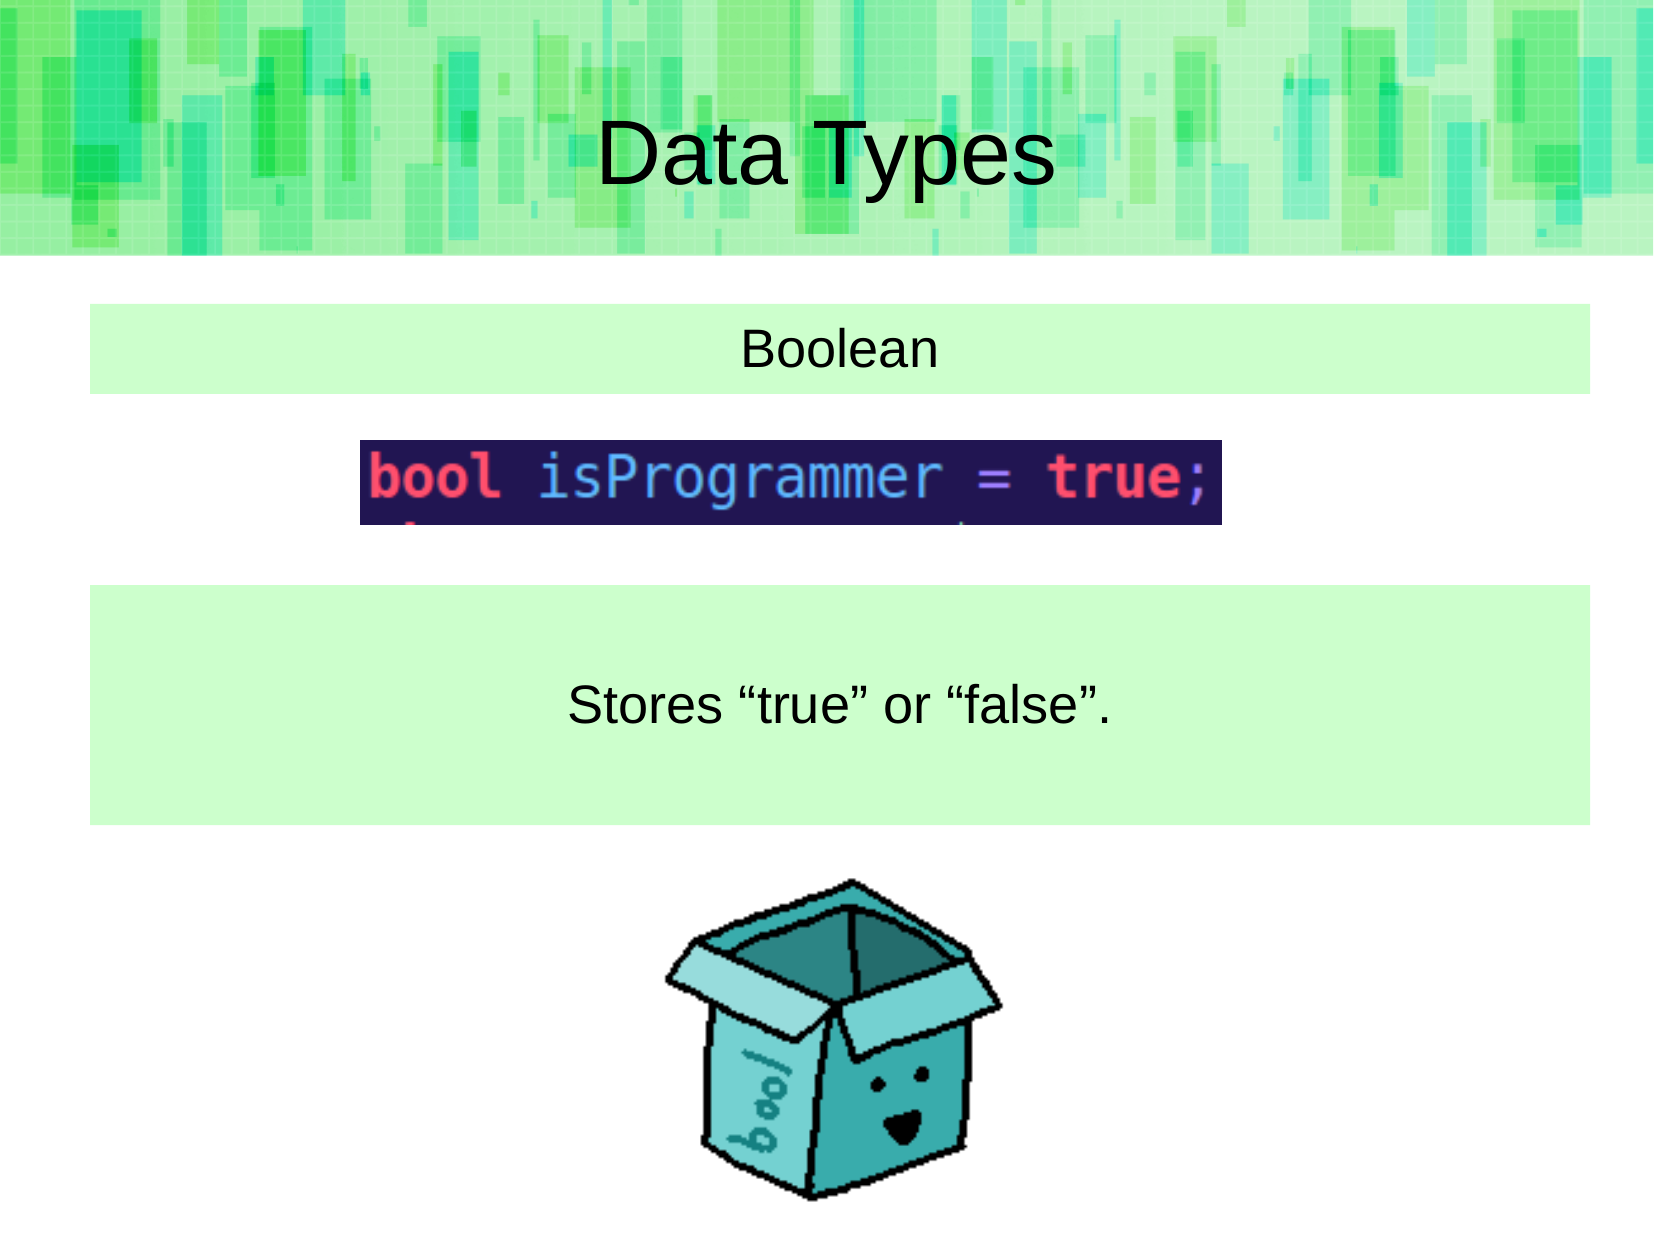

# Data Types
Boolean
Stores “true” or “false”.